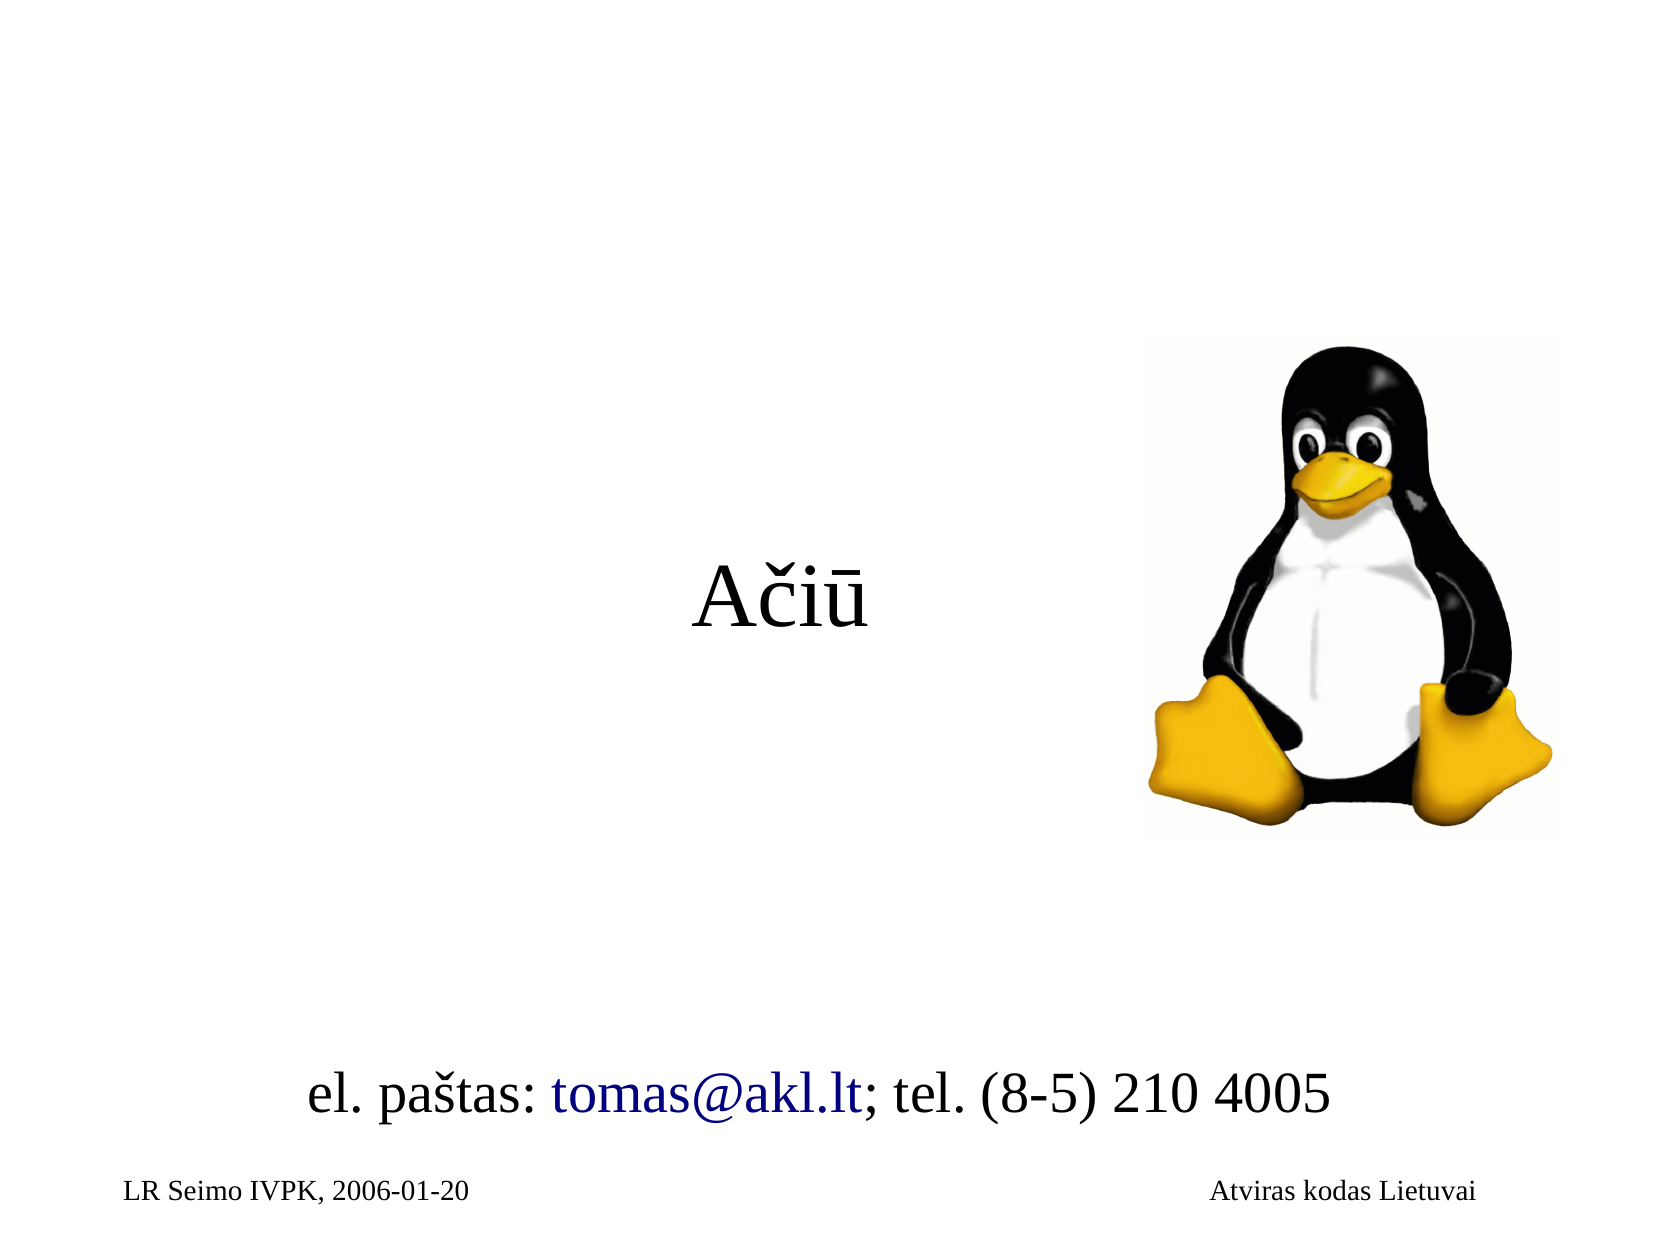

# Ačiū
el. paštas: tomas@akl.lt; tel. (8-5) 210 4005